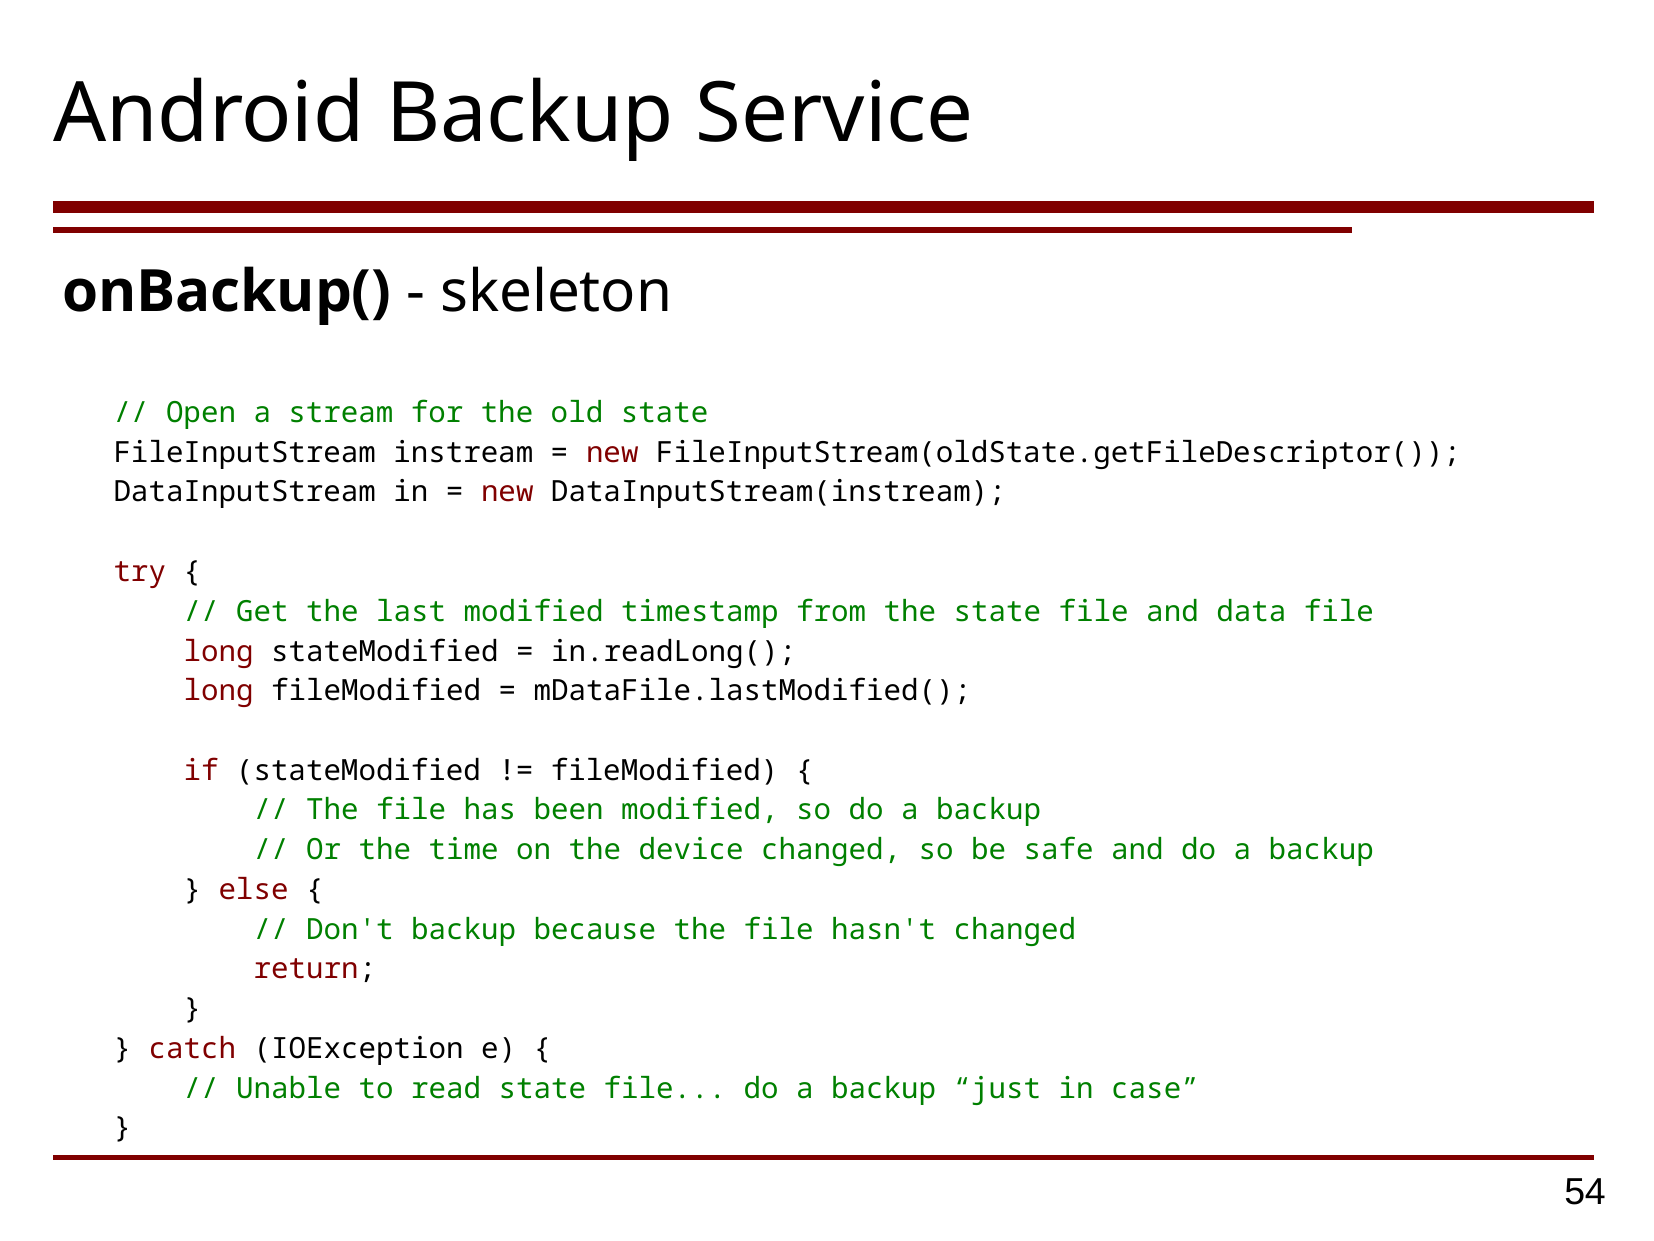

# Android Backup Service
onBackup() - skeleton
// Open a stream for the old state
FileInputStream instream = new FileInputStream(oldState.getFileDescriptor());
DataInputStream in = new DataInputStream(instream);
try {
 // Get the last modified timestamp from the state file and data file
 long stateModified = in.readLong();
 long fileModified = mDataFile.lastModified();
 if (stateModified != fileModified) {
 // The file has been modified, so do a backup
 // Or the time on the device changed, so be safe and do a backup
 } else {
 // Don't backup because the file hasn't changed
 return;
 }
} catch (IOException e) {
 // Unable to read state file... do a backup “just in case”
}